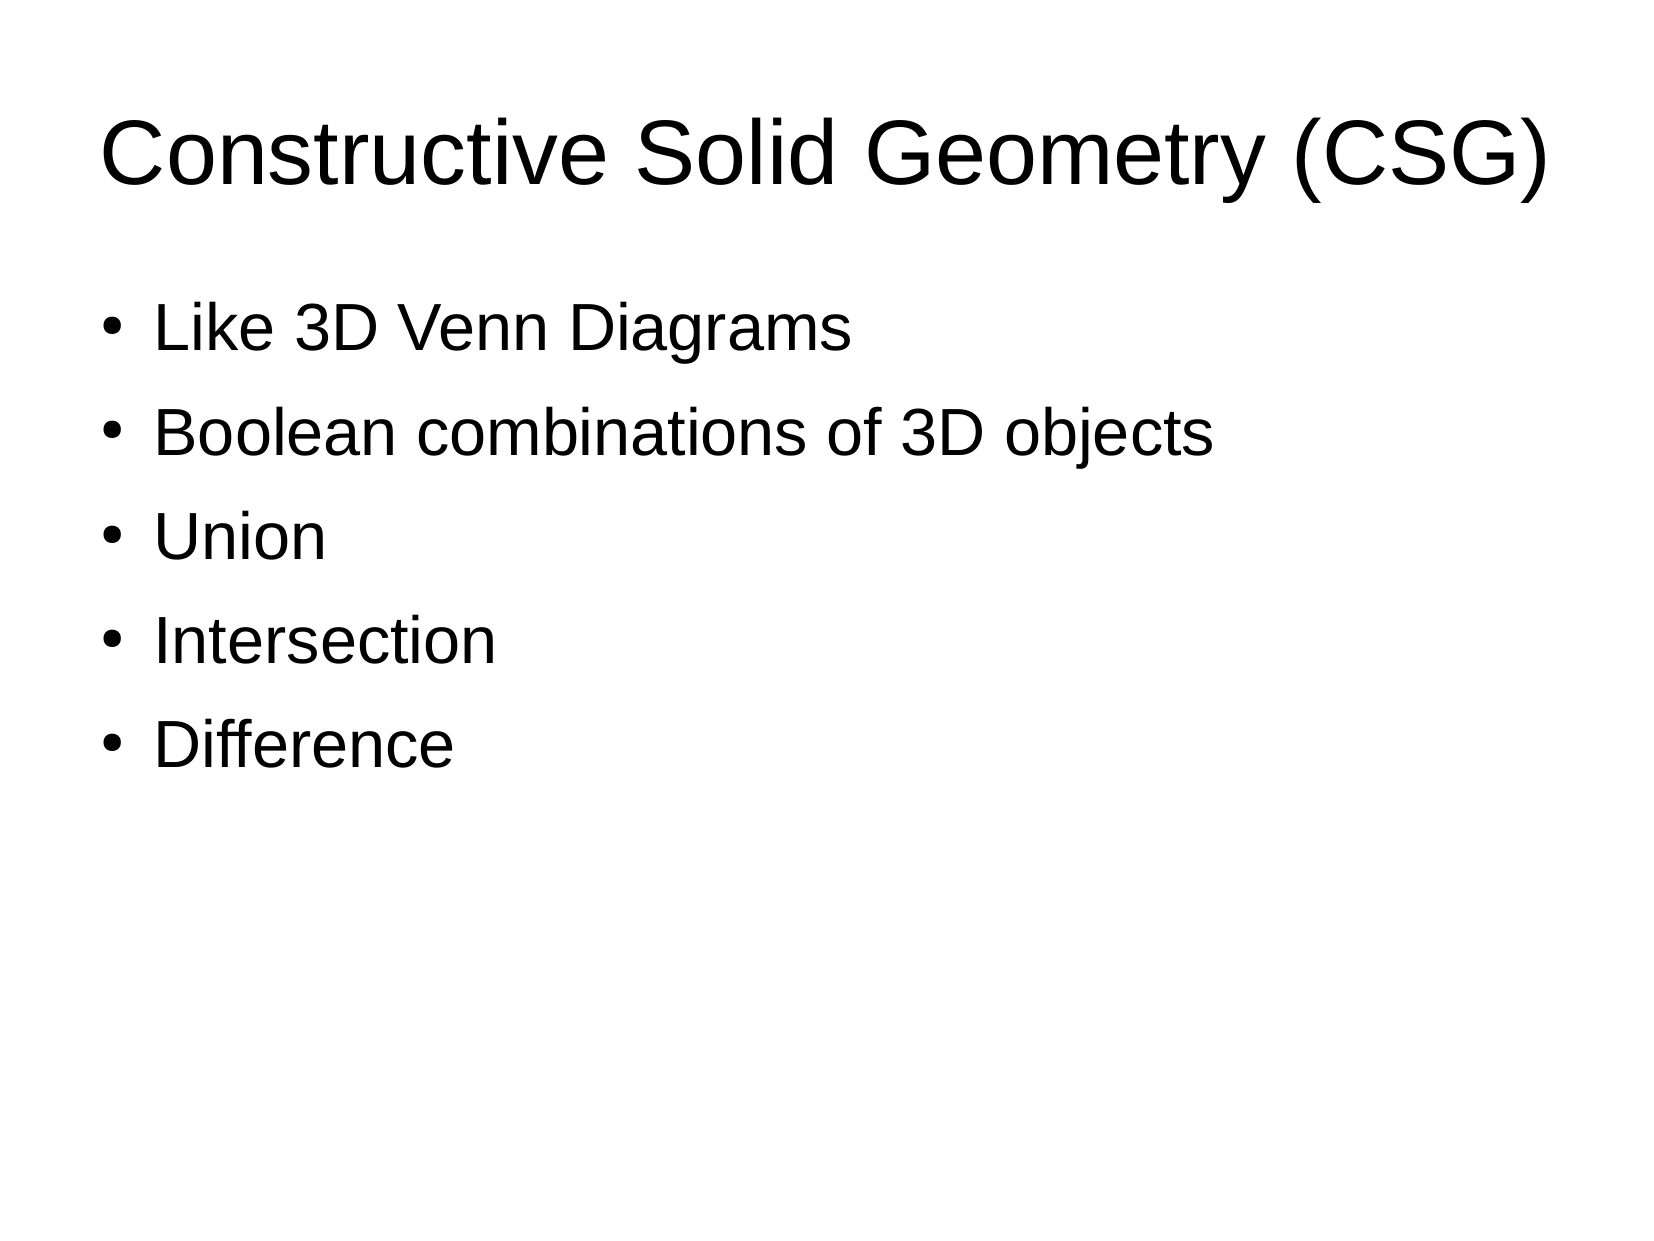

# Constructive Solid Geometry (CSG)
Like 3D Venn Diagrams
Boolean combinations of 3D objects
Union
Intersection
Difference